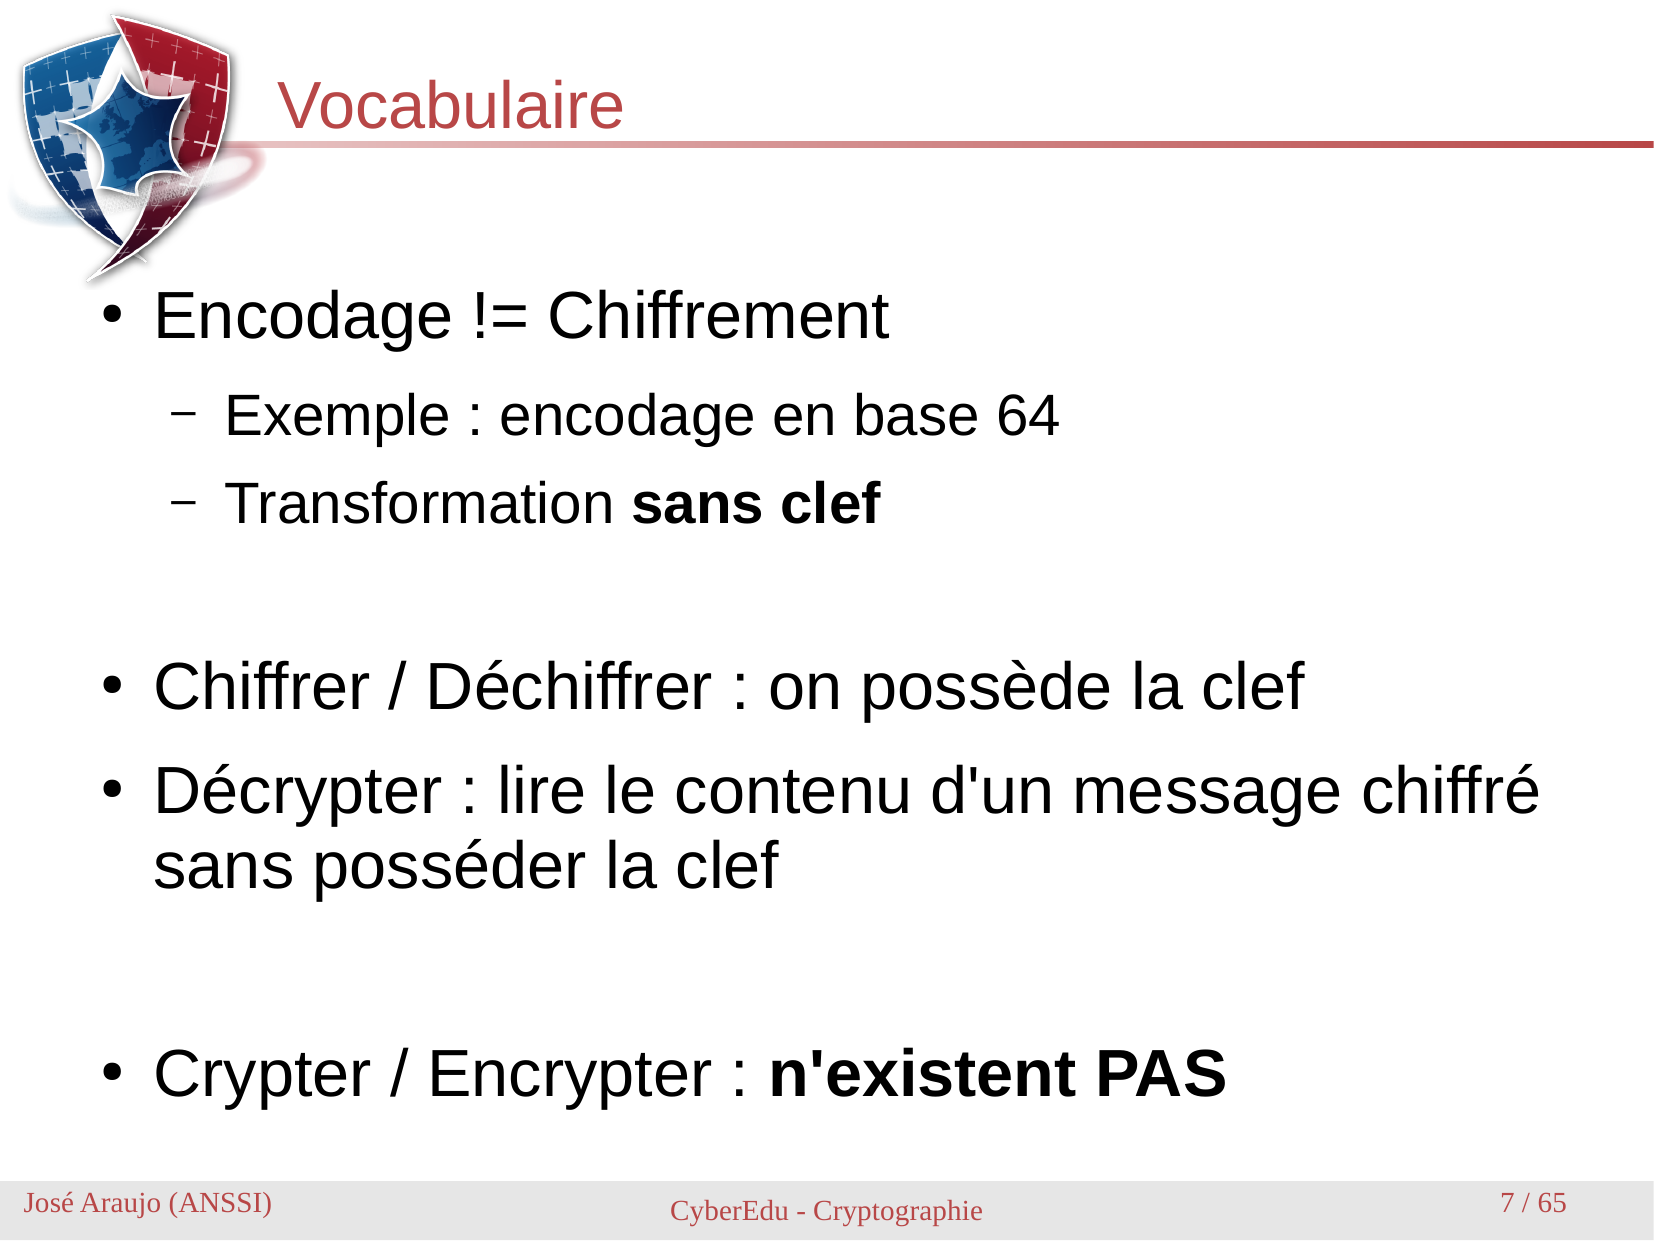

# Vocabulaire
Encodage != Chiffrement
Exemple : encodage en base 64
Transformation sans clef
Chiffrer / Déchiffrer : on possède la clef
Décrypter : lire le contenu d'un message chiffré sans posséder la clef
Crypter / Encrypter : n'existent PAS